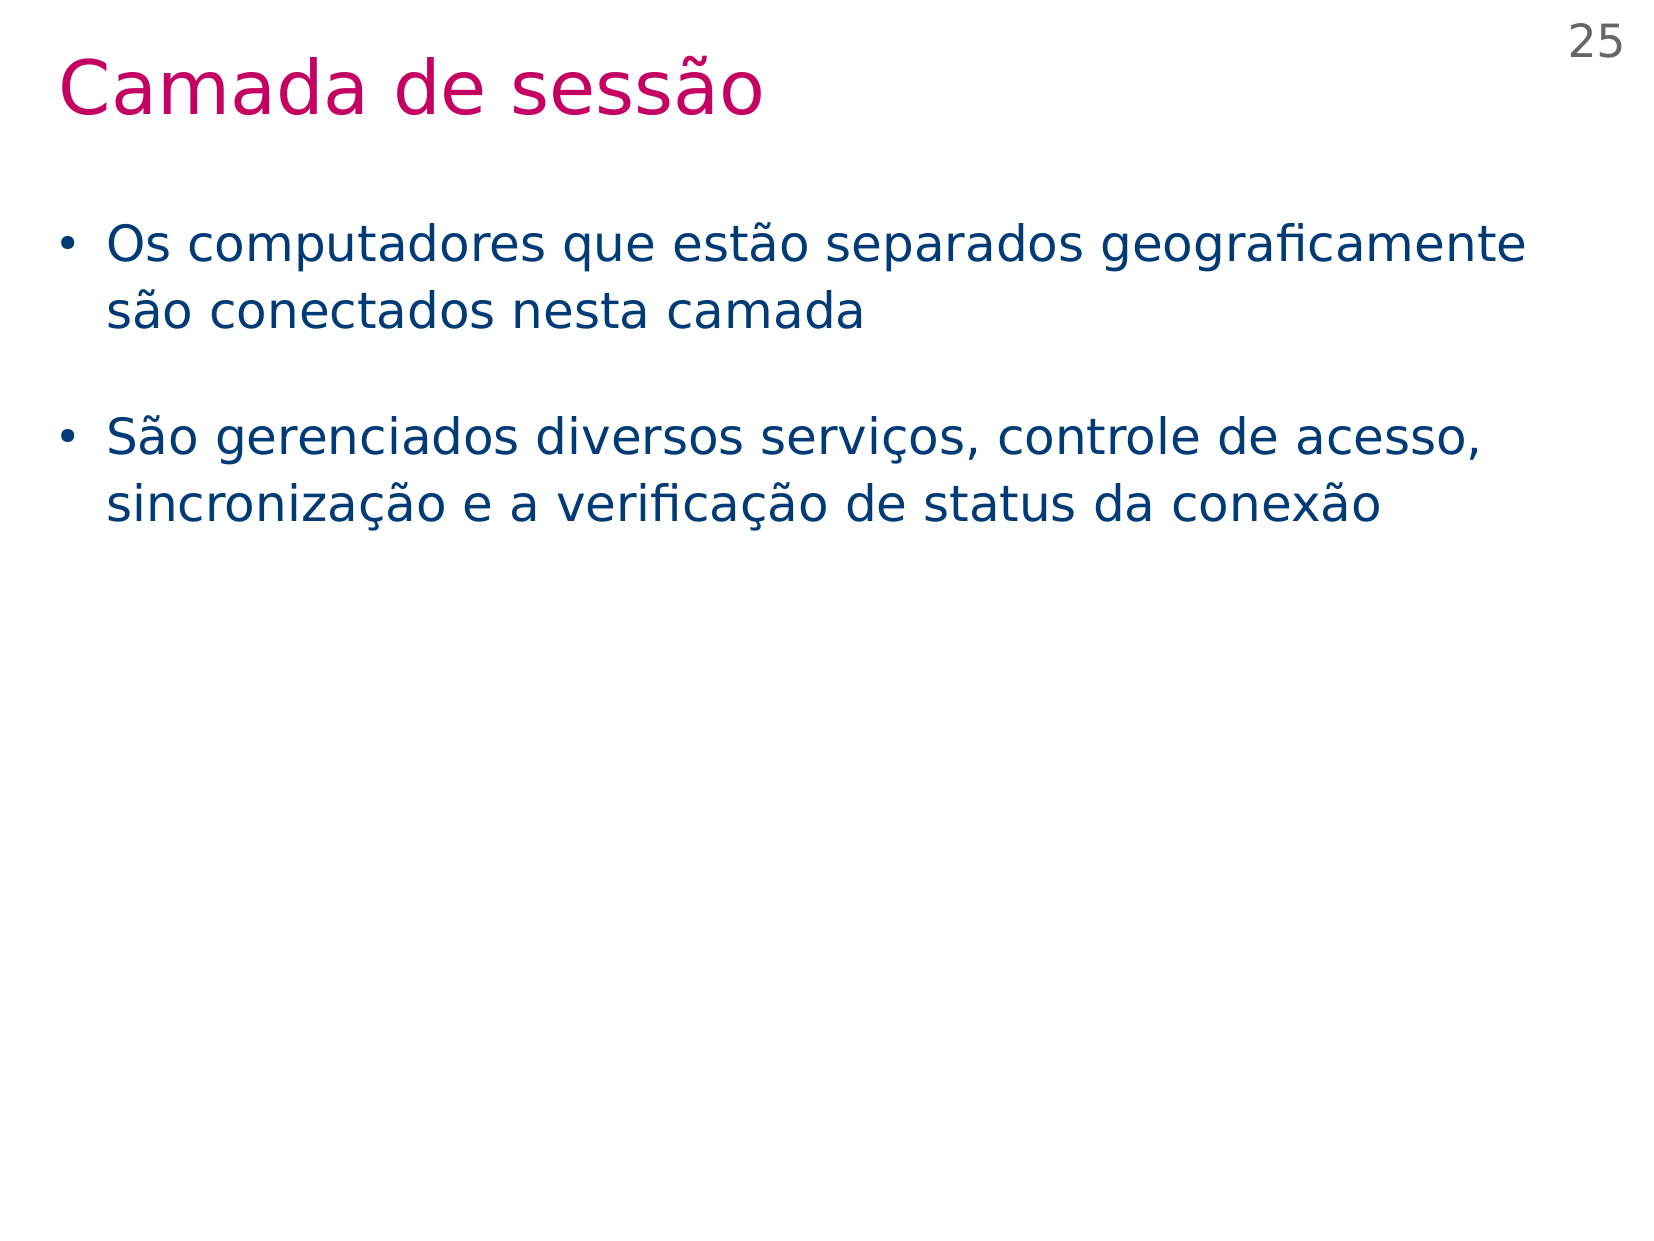

25
# Camada de sessão
Os computadores que estão separados geograficamente são conectados nesta camada
São gerenciados diversos serviços, controle de acesso, sincronização e a verificação de status da conexão